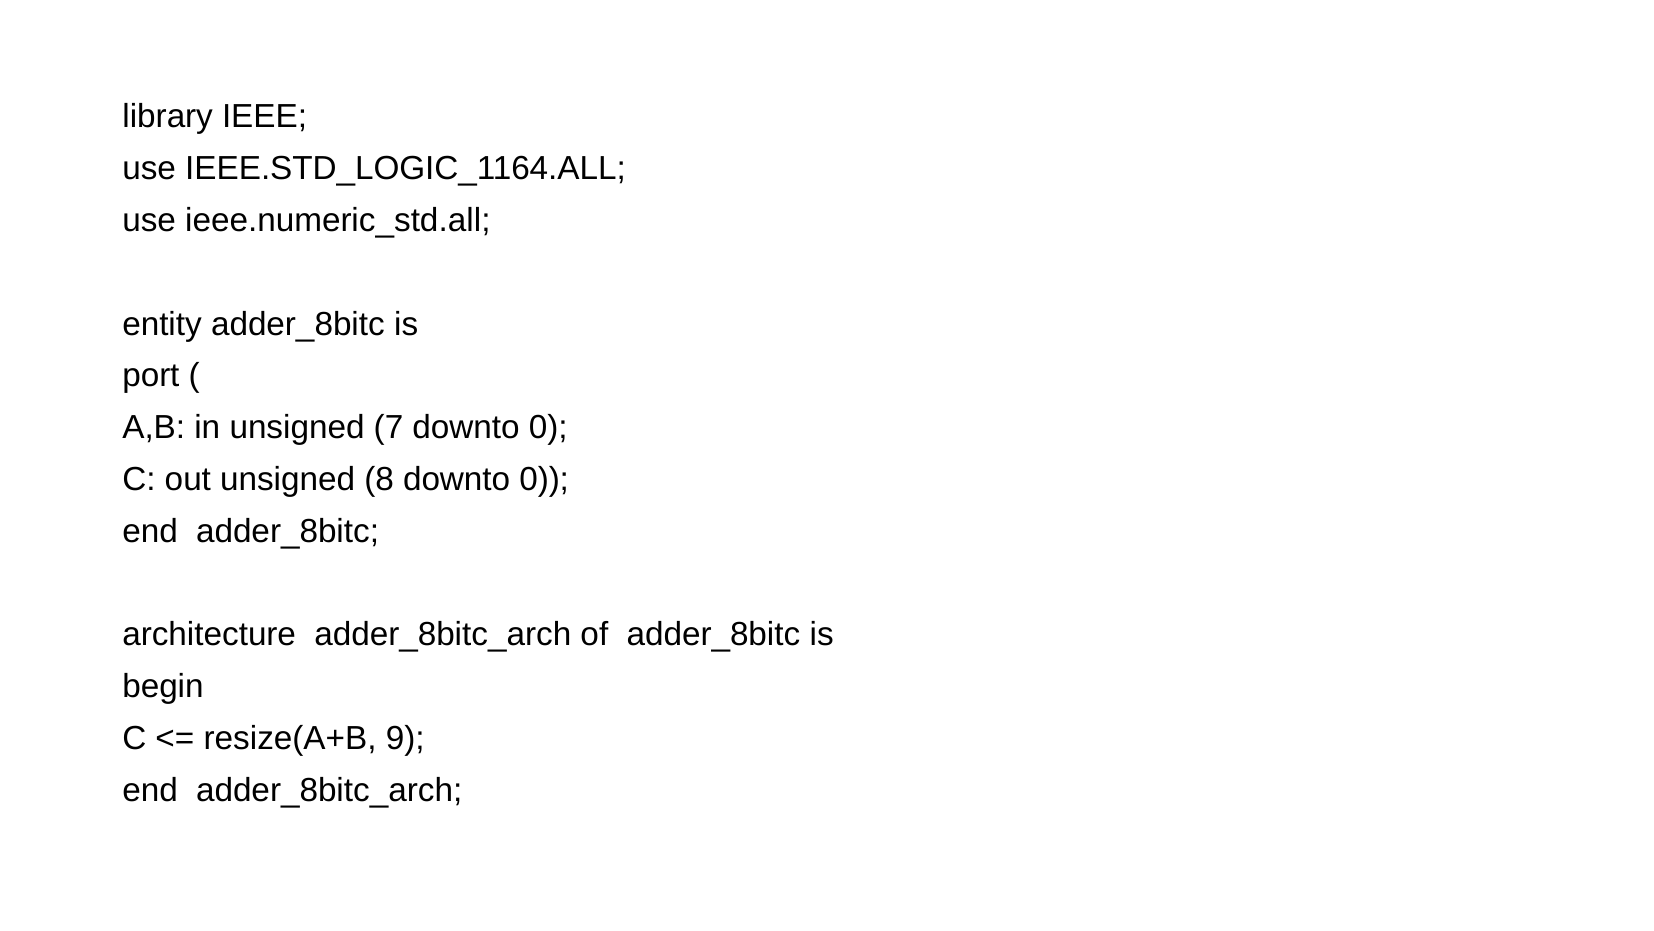

# library IEEE;
use IEEE.STD_LOGIC_1164.ALL;
use ieee.numeric_std.all;
entity adder_8bitc is
port (
A,B: in unsigned (7 downto 0);
C: out unsigned (8 downto 0));
end adder_8bitc;
architecture adder_8bitc_arch of adder_8bitc is
begin
C <= resize(A+B, 9);
end adder_8bitc_arch;